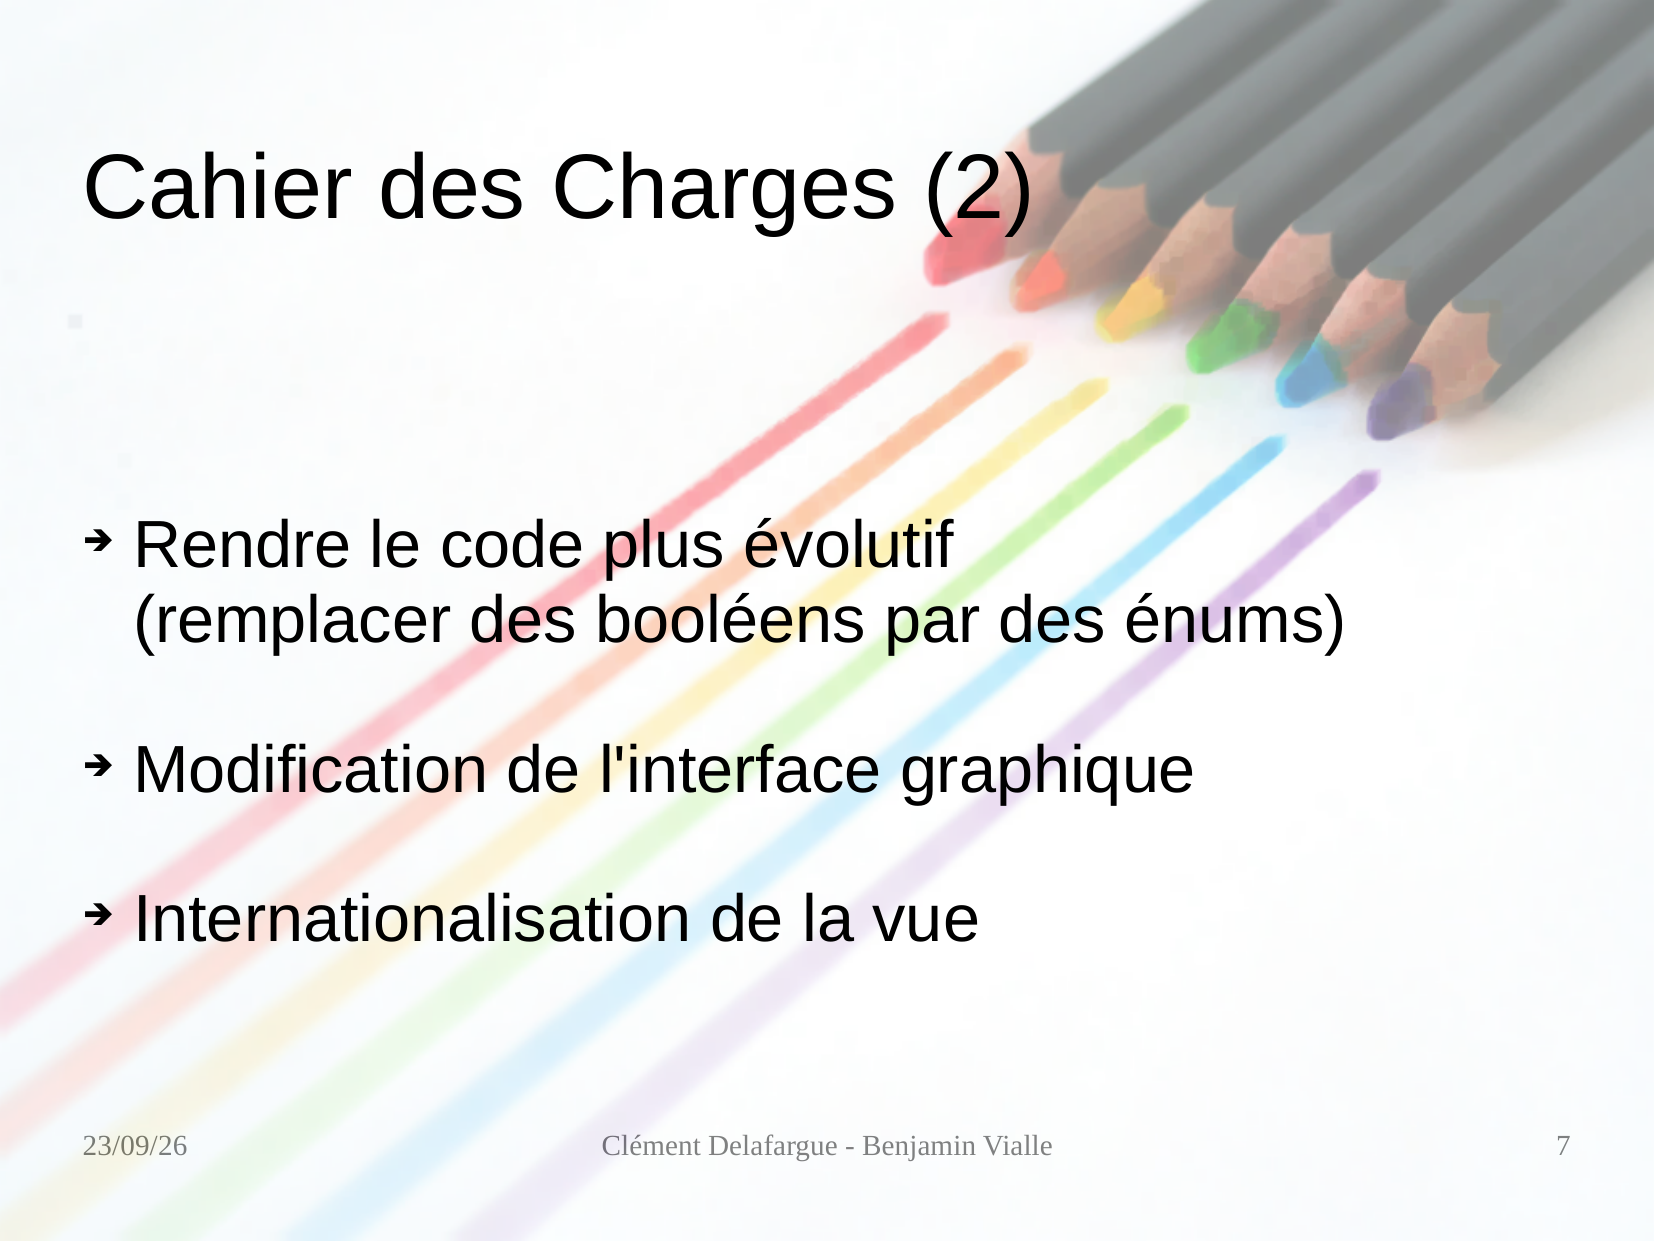

# Cahier des Charges (2)
 Rendre le code plus évolutif
 (remplacer des booléens par des énums)
 Modification de l'interface graphique
 Internationalisation de la vue
Clément Delafargue - Benjamin Vialle
7